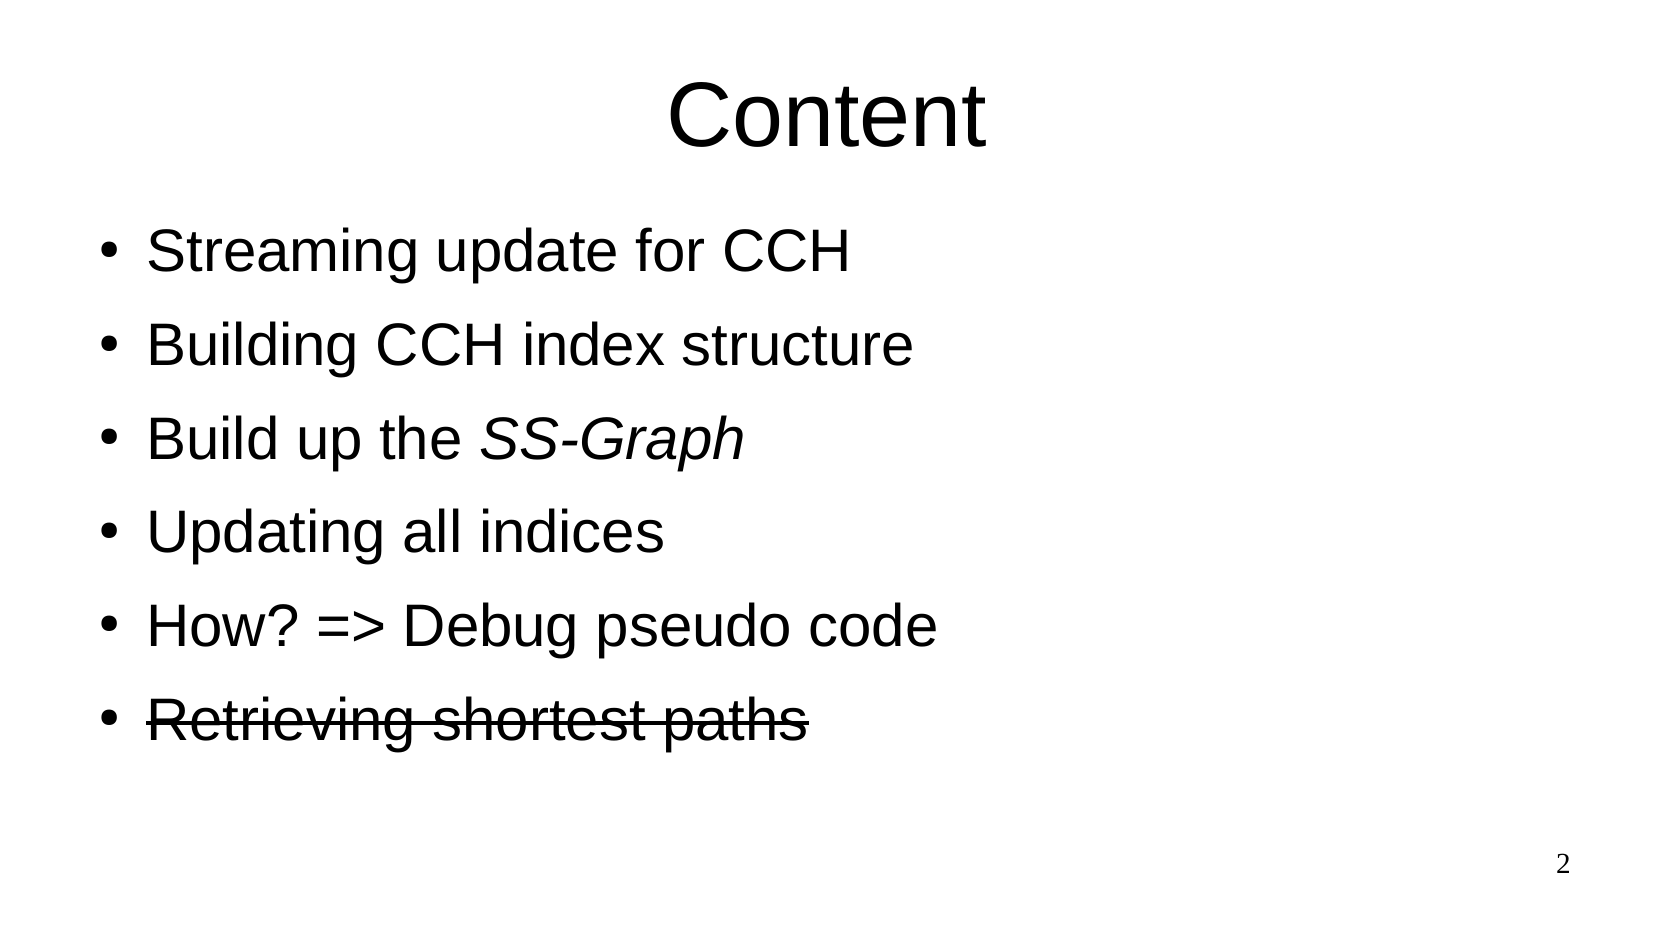

# Content
Streaming update for CCH
Building CCH index structure
Build up the SS-Graph
Updating all indices
How? => Debug pseudo code
Retrieving shortest paths
2